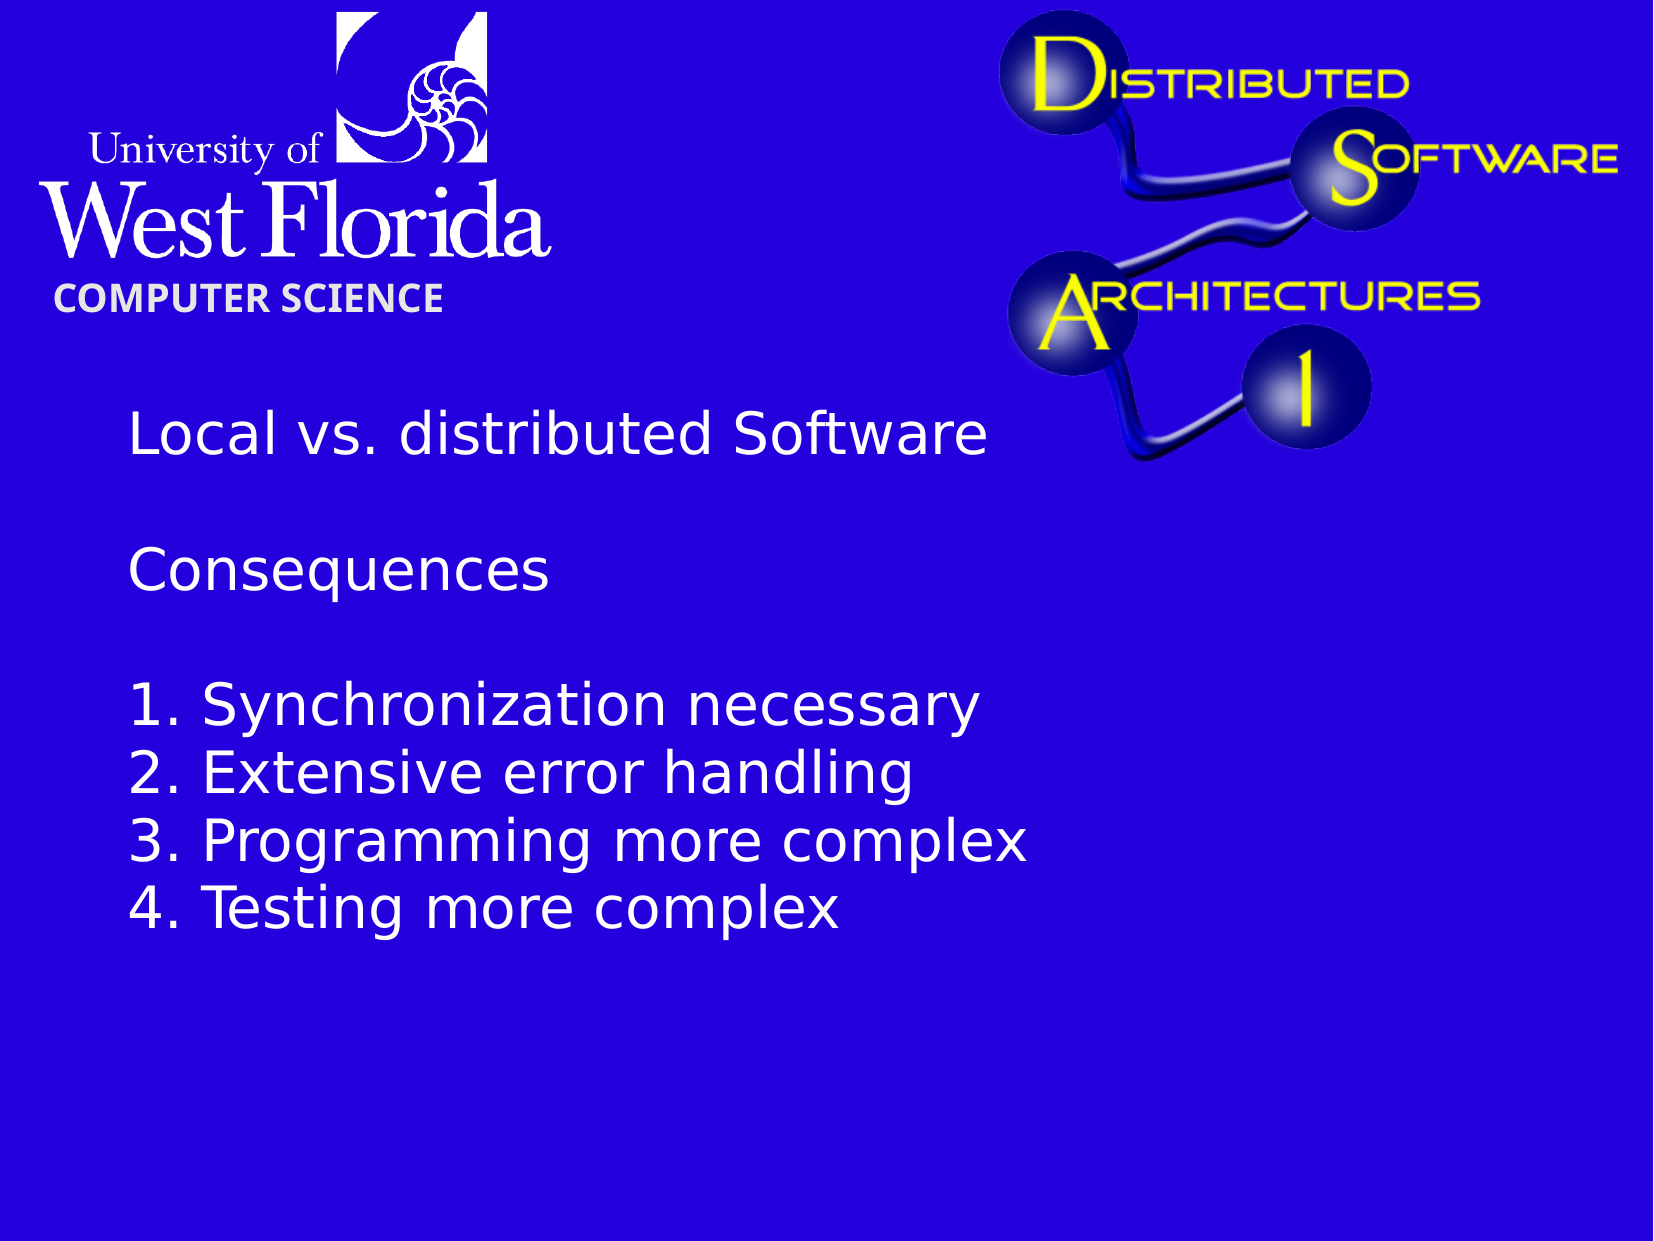

COMPUTER SCIENCE
Local vs. distributed Software
Consequences
1. Synchronization necessary
2. Extensive error handling
3. Programming more complex
4. Testing more complex